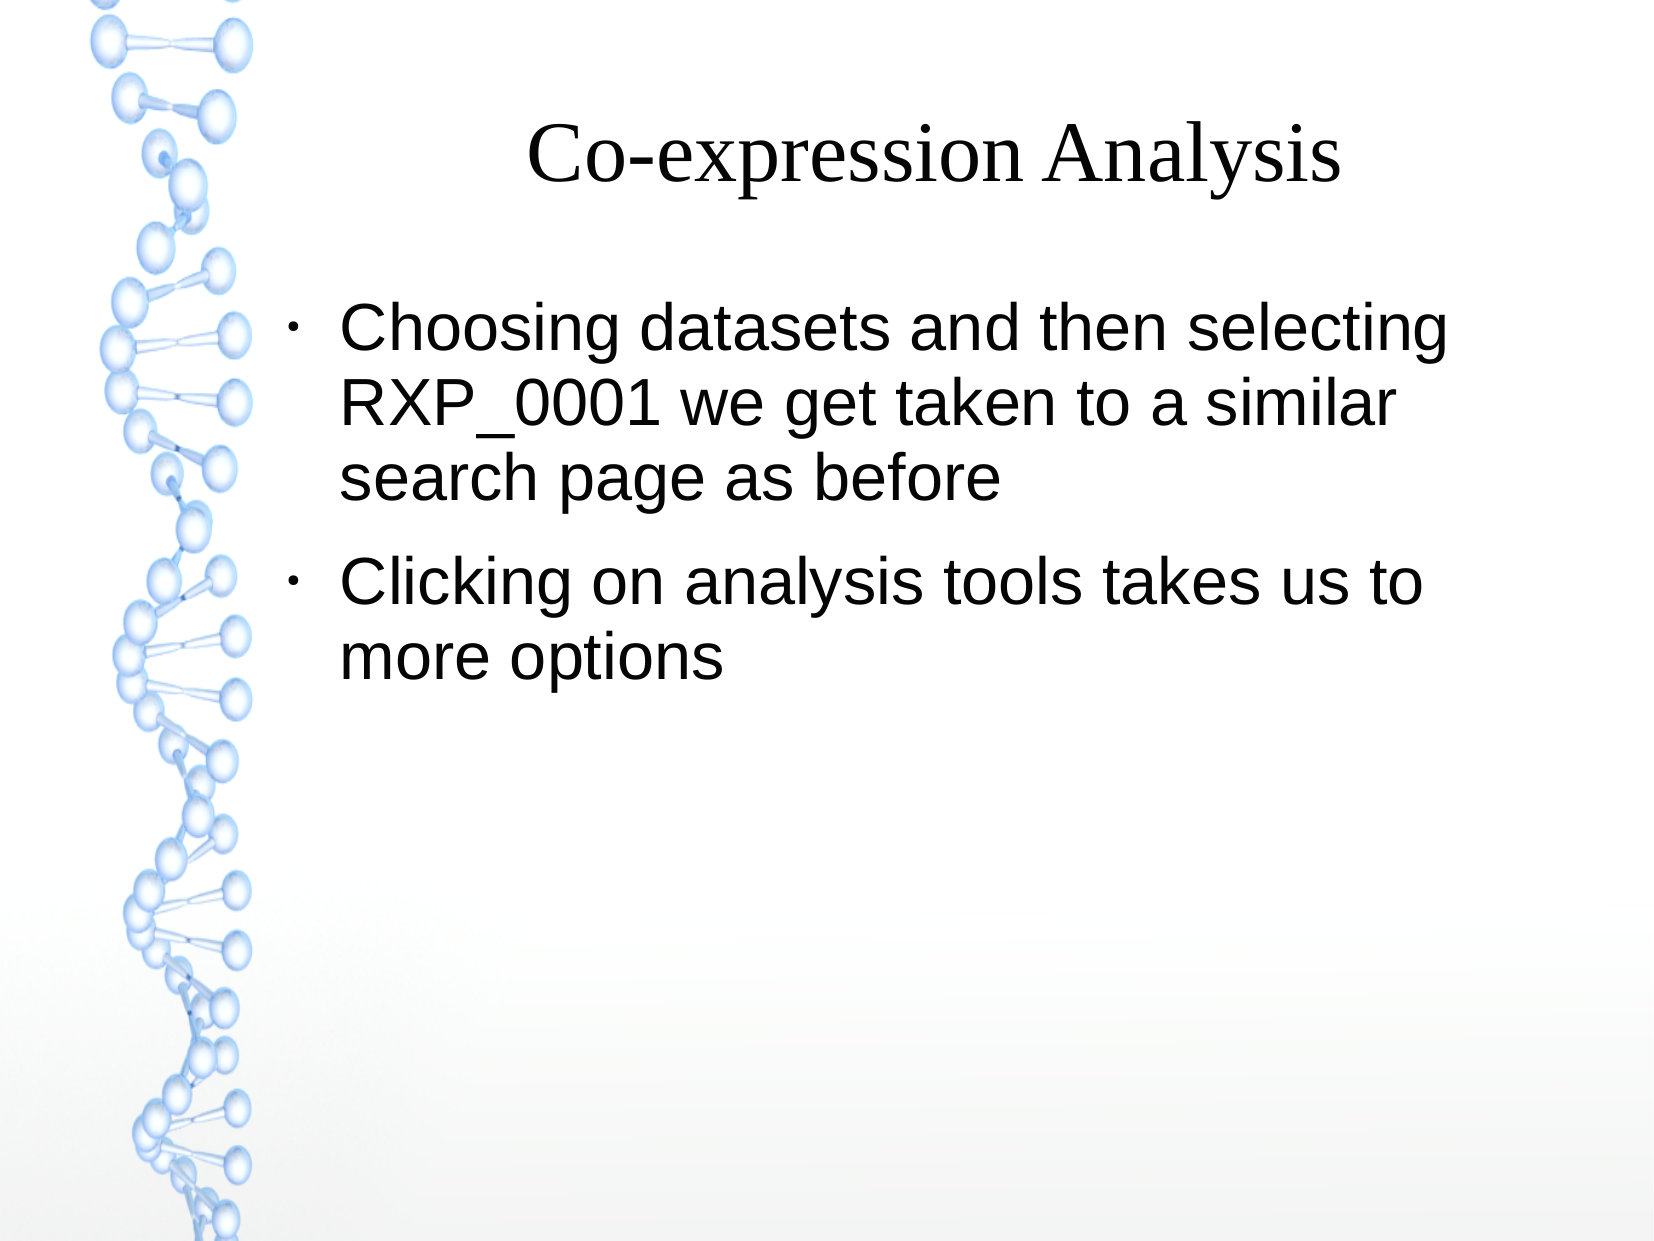

# Co-expression Analysis
Choosing datasets and then selecting RXP_0001 we get taken to a similar search page as before
Clicking on analysis tools takes us to more options